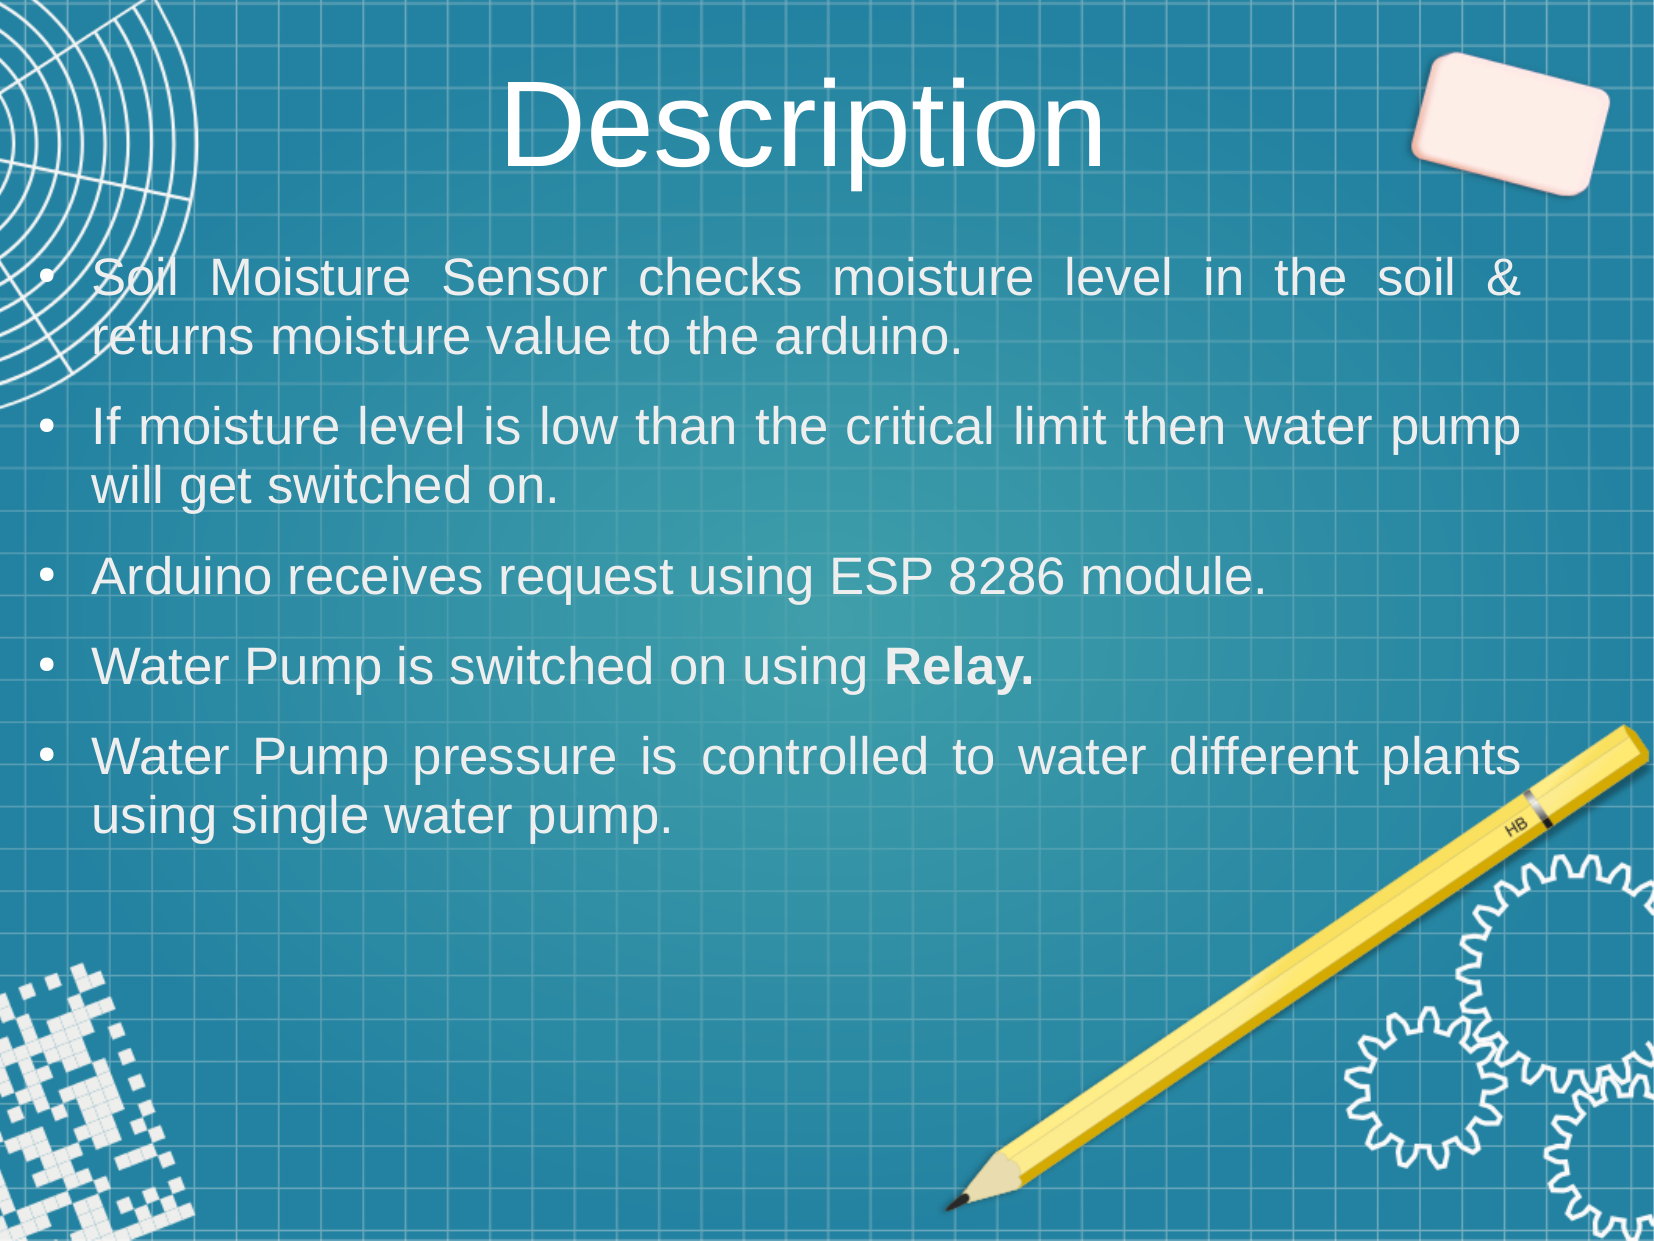

# Description
Soil Moisture Sensor checks moisture level in the soil & returns moisture value to the arduino.
If moisture level is low than the critical limit then water pump will get switched on.
Arduino receives request using ESP 8286 module.
Water Pump is switched on using Relay.
Water Pump pressure is controlled to water different plants using single water pump.